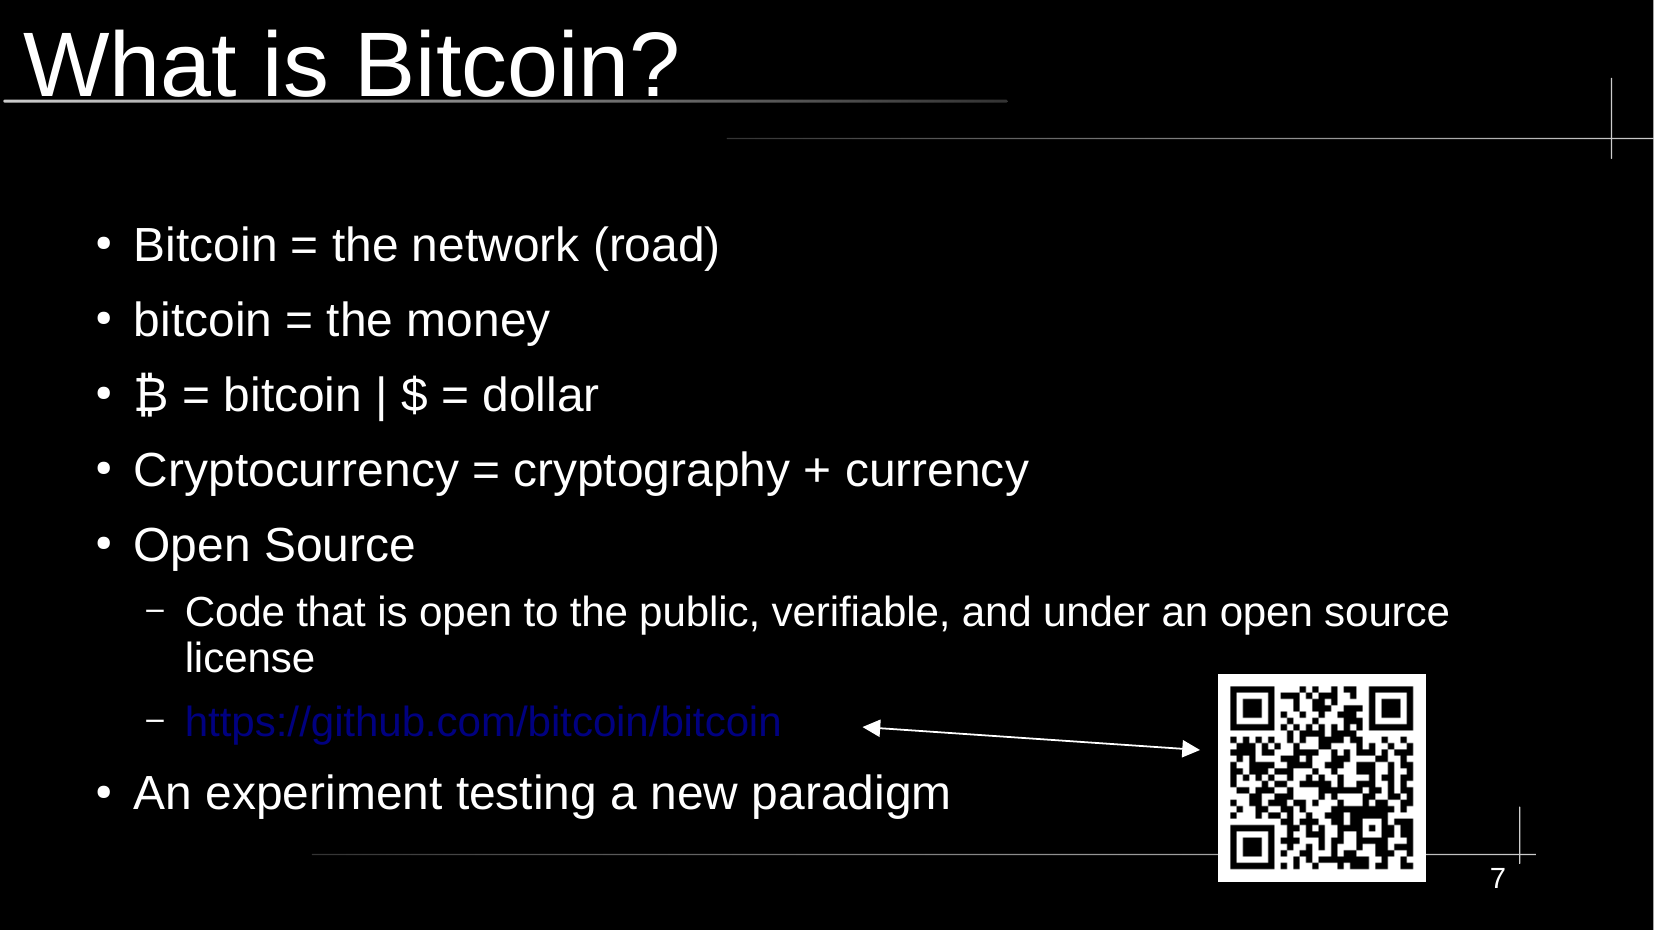

# What is Bitcoin?
Bitcoin = the network (road)
bitcoin = the money
₿ = bitcoin | $ = dollar
Cryptocurrency = cryptography + currency
Open Source
Code that is open to the public, verifiable, and under an open source license
https://github.com/bitcoin/bitcoin
An experiment testing a new paradigm
7